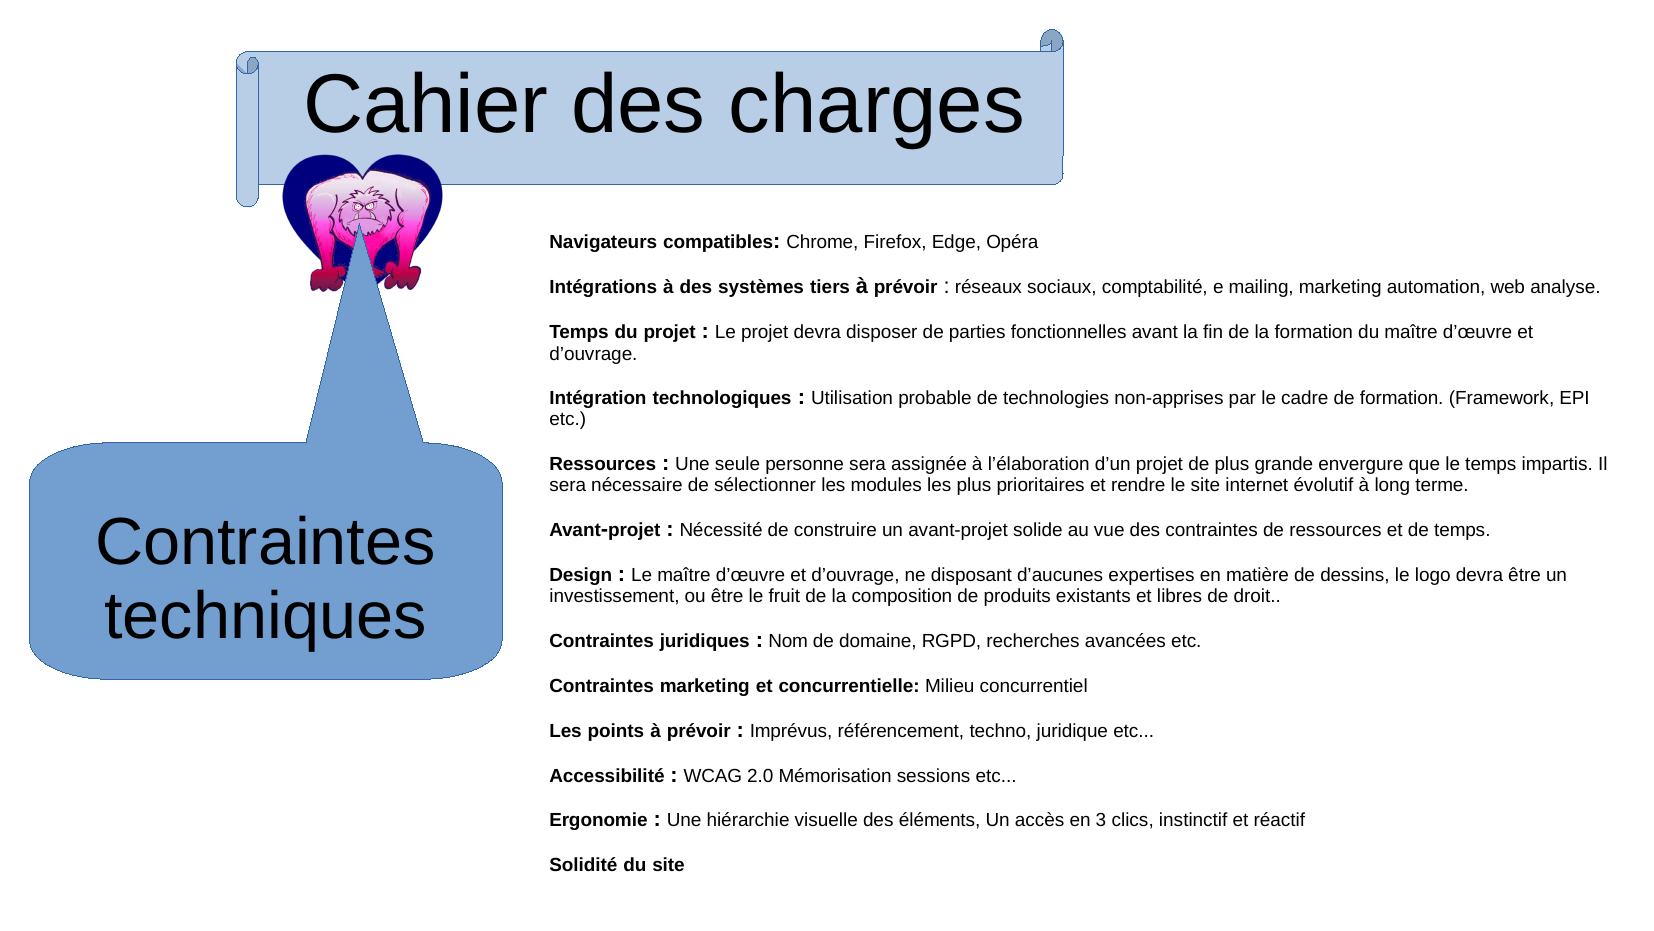

Cahier des charges
# Navigateurs compatibles: Chrome, Firefox, Edge, Opéra
Intégrations à des systèmes tiers à prévoir : réseaux sociaux, comptabilité, e mailing, marketing automation, web analyse.
Temps du projet : Le projet devra disposer de parties fonctionnelles avant la fin de la formation du maître d’œuvre et d’ouvrage.
Intégration technologiques : Utilisation probable de technologies non-apprises par le cadre de formation. (Framework, EPI etc.)
Ressources : Une seule personne sera assignée à l’élaboration d’un projet de plus grande envergure que le temps impartis. Il sera nécessaire de sélectionner les modules les plus prioritaires et rendre le site internet évolutif à long terme.
Avant-projet : Nécessité de construire un avant-projet solide au vue des contraintes de ressources et de temps.
Design : Le maître d’œuvre et d’ouvrage, ne disposant d’aucunes expertises en matière de dessins, le logo devra être un investissement, ou être le fruit de la composition de produits existants et libres de droit..
Contraintes juridiques : Nom de domaine, RGPD, recherches avancées etc.
Contraintes marketing et concurrentielle: Milieu concurrentiel
Les points à prévoir : Imprévus, référencement, techno, juridique etc...
Accessibilité : WCAG 2.0 Mémorisation sessions etc...
Ergonomie : Une hiérarchie visuelle des éléments, Un accès en 3 clics, instinctif et réactif
Solidité du site
Contraintes techniques